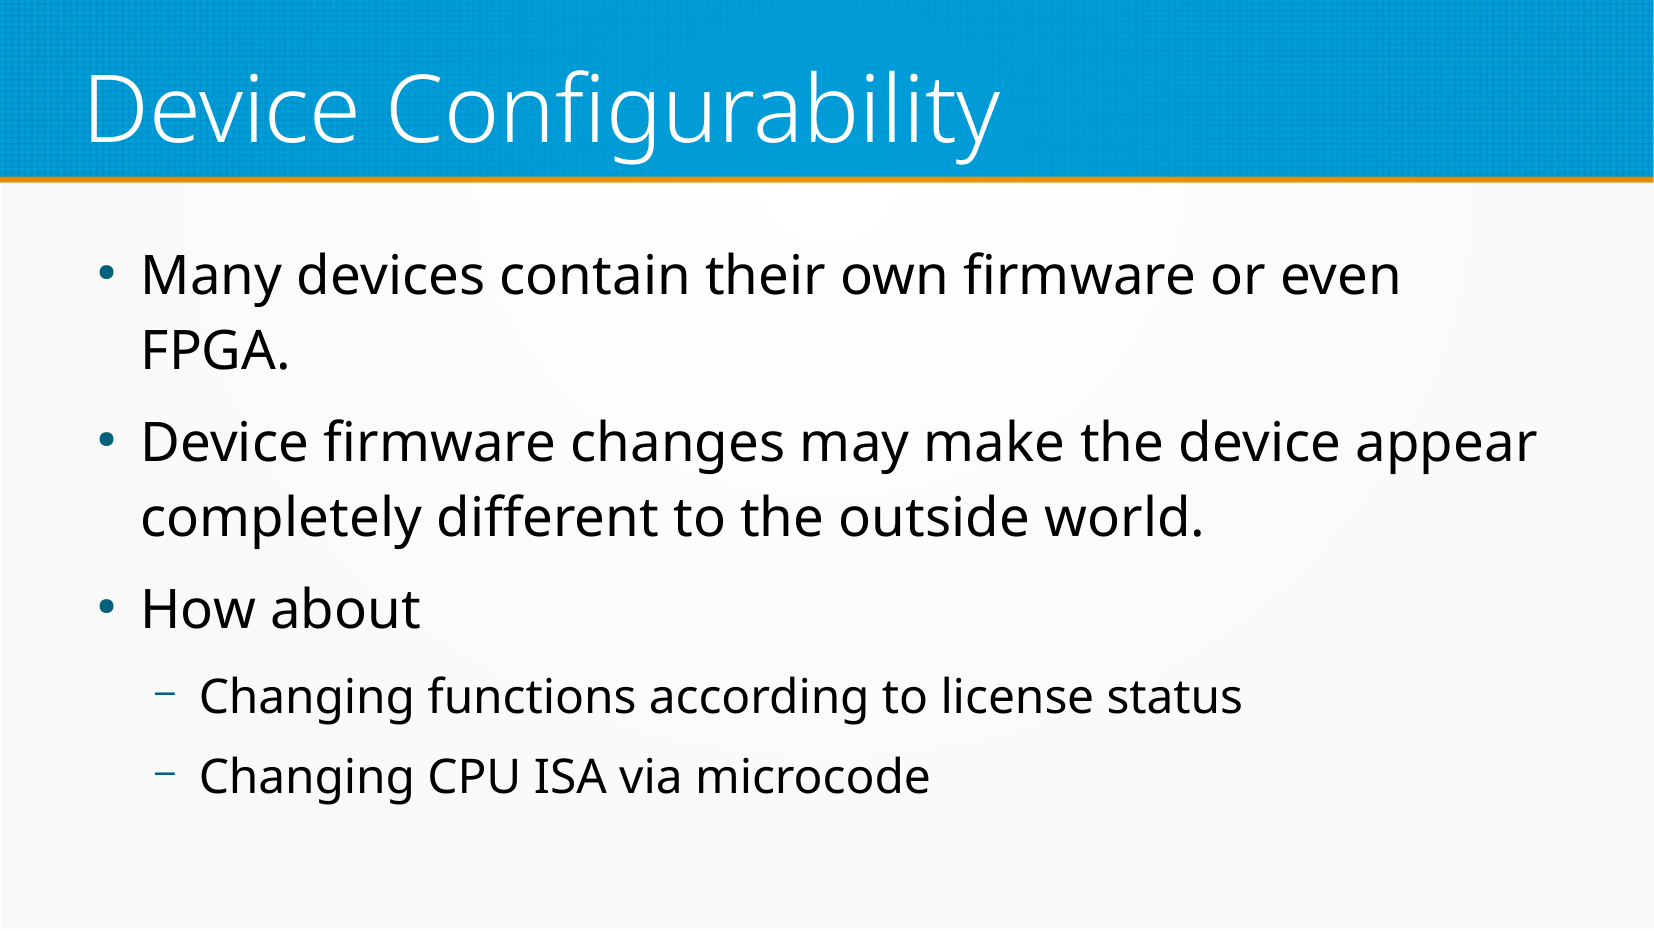

# Device Configurability
Many devices contain their own firmware or even FPGA.
Device firmware changes may make the device appear completely different to the outside world.
How about
Changing functions according to license status
Changing CPU ISA via microcode